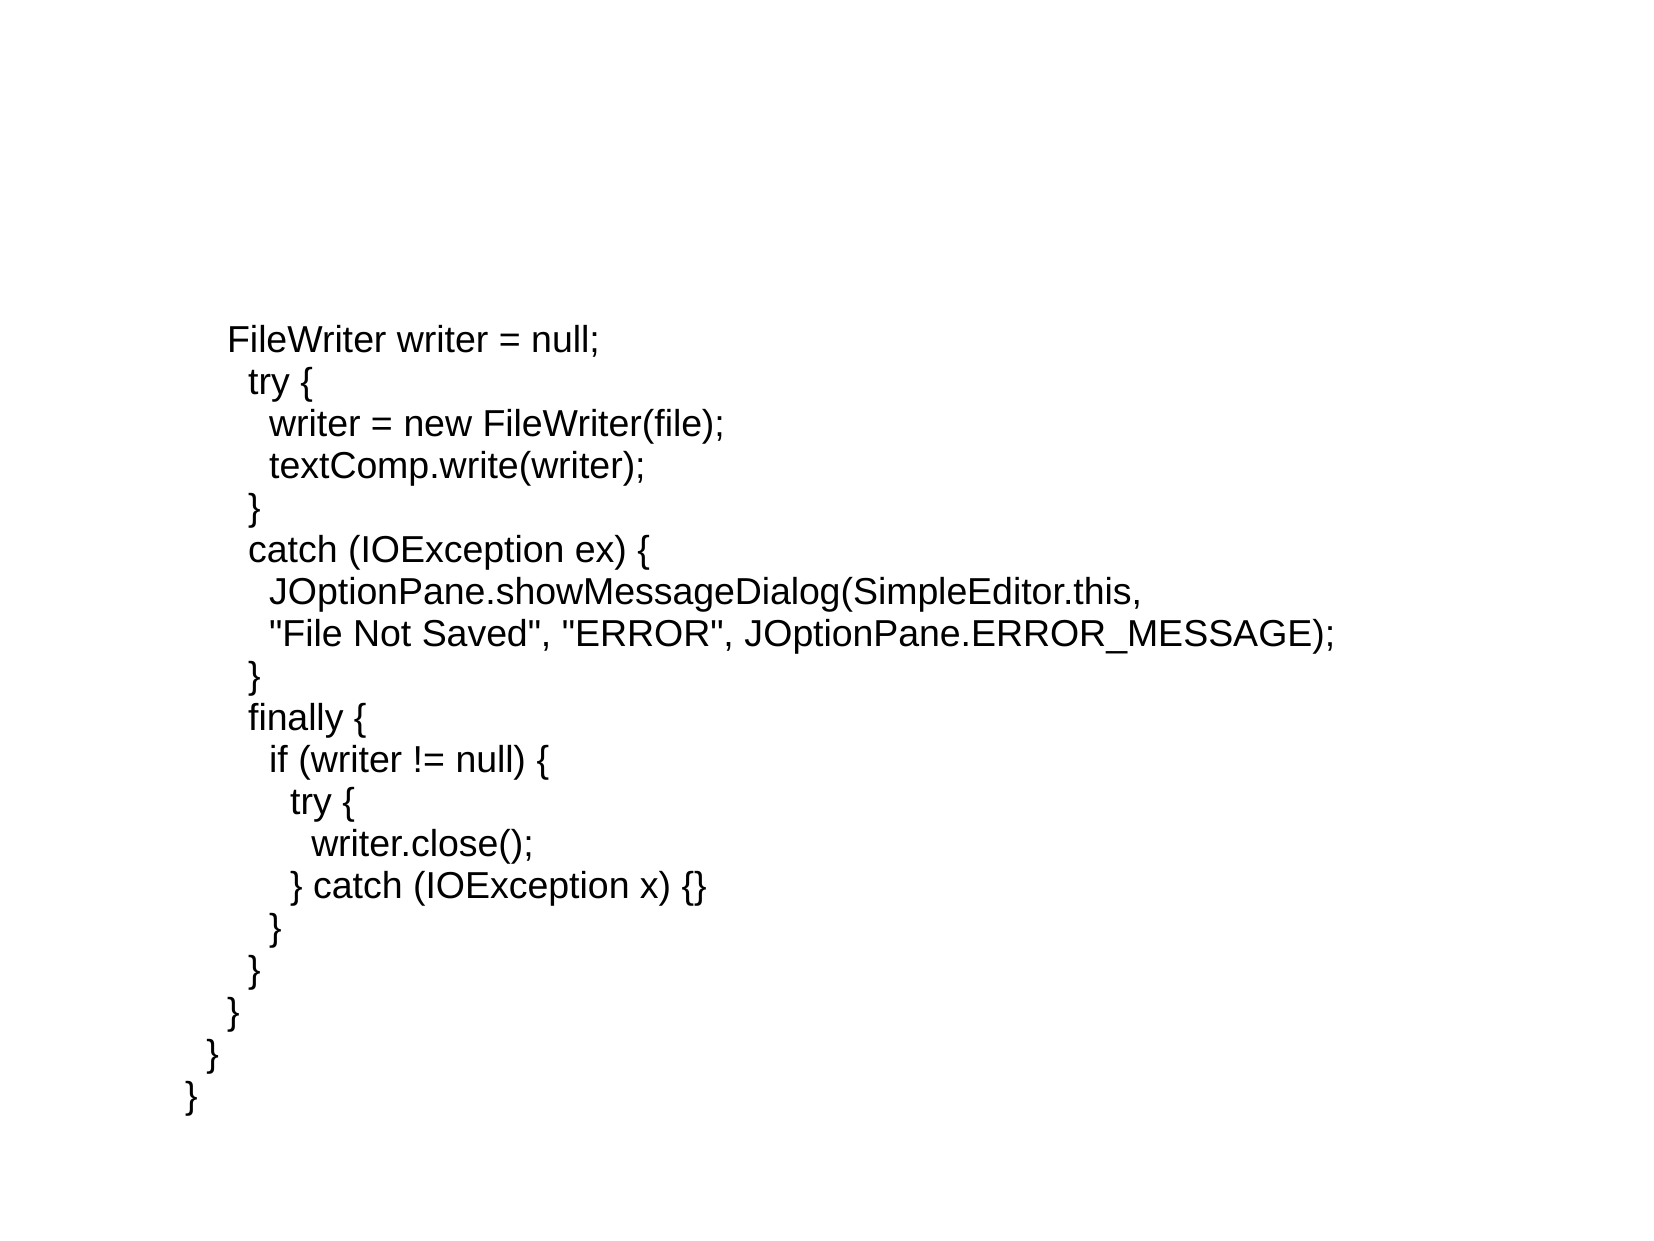

#
 FileWriter writer = null;
 try {
 writer = new FileWriter(file);
 textComp.write(writer);
 }
 catch (IOException ex) {
 JOptionPane.showMessageDialog(SimpleEditor.this,
 "File Not Saved", "ERROR", JOptionPane.ERROR_MESSAGE);
 }
 finally {
 if (writer != null) {
 try {
 writer.close();
 } catch (IOException x) {}
 }
 }
 }
 }
}